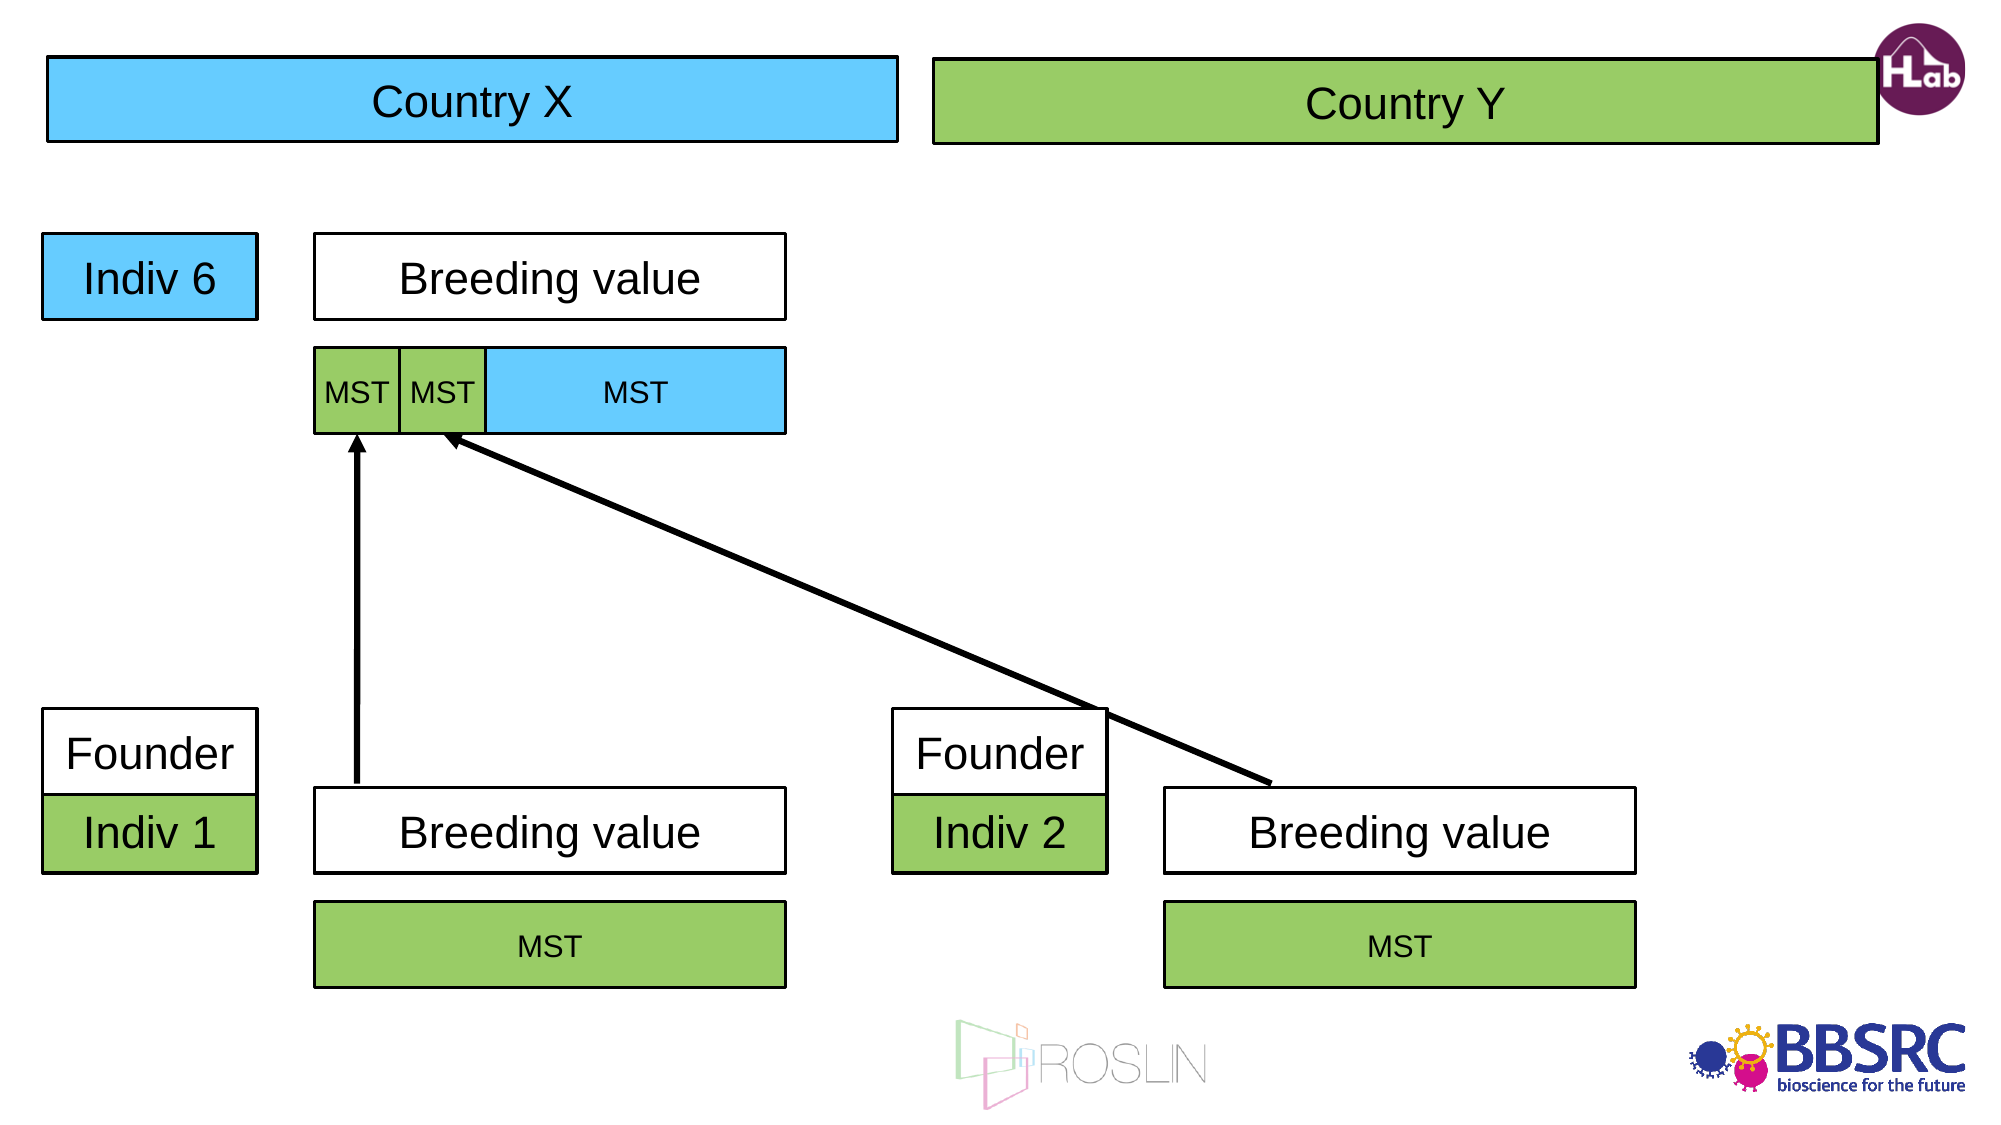

Country X
Country Y
Indiv 6
True genetic value
Breeding value
Parent
average
MST
MST
MST
MST
Founder
Founder
Indiv 1
True genetic value
Breeding value
Indiv 2
True genetic value
Breeding value
MST
MST